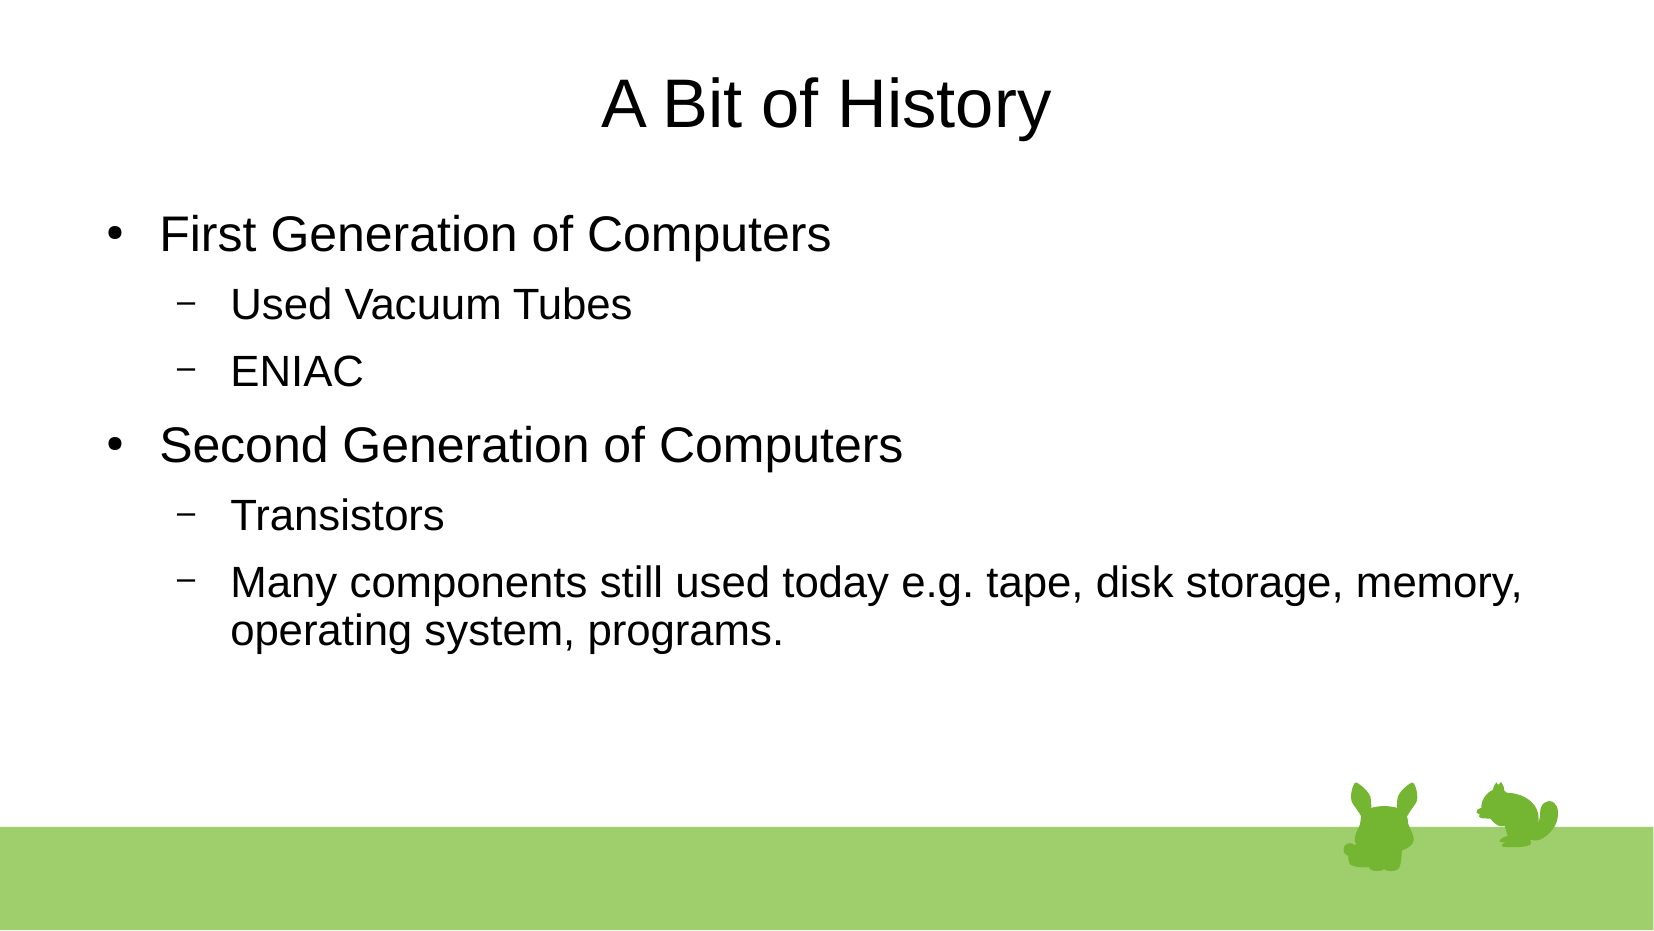

# A Bit of History
First Generation of Computers
Used Vacuum Tubes
ENIAC
Second Generation of Computers
Transistors
Many components still used today e.g. tape, disk storage, memory, operating system, programs.